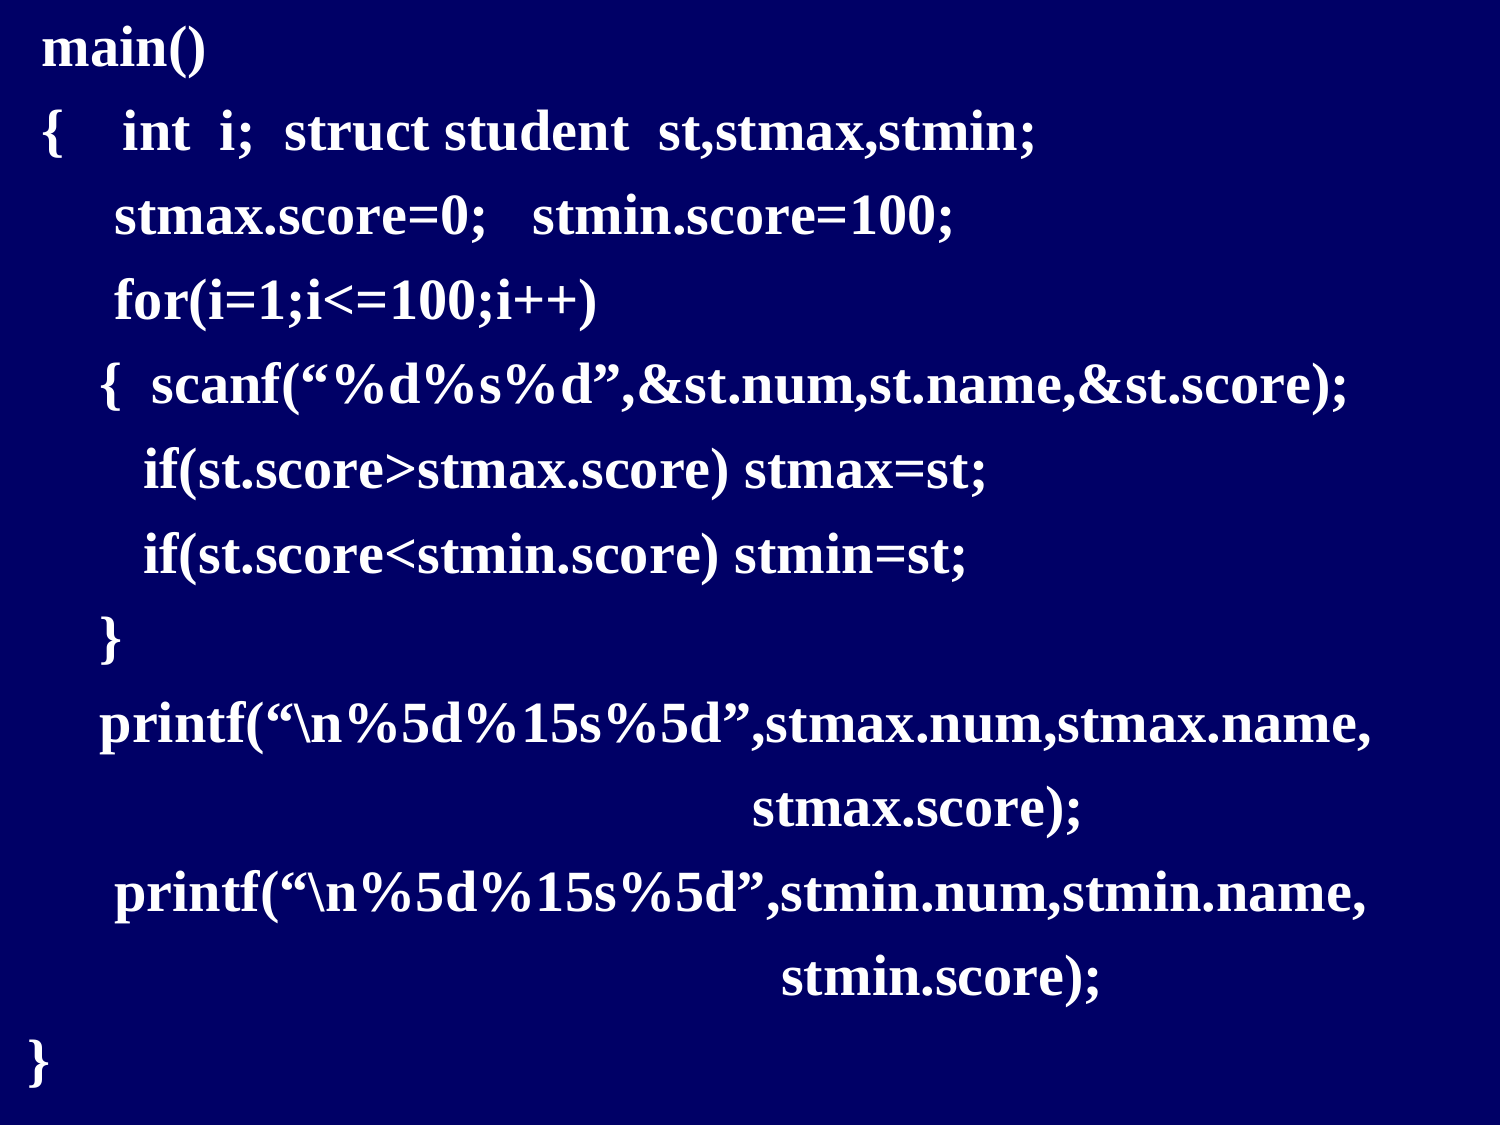

# main()
 { int i; struct student st,stmax,stmin;
 stmax.score=0; stmin.score=100;
 for(i=1;i<=100;i++)
 { scanf(“%d%s%d”,&st.num,st.name,&st.score);
 if(st.score>stmax.score) stmax=st;
 if(st.score<stmin.score) stmin=st;
 }
 printf(“\n%5d%15s%5d”,stmax.num,stmax.name,
 stmax.score);
 printf(“\n%5d%15s%5d”,stmin.num,stmin.name,
 stmin.score);
}